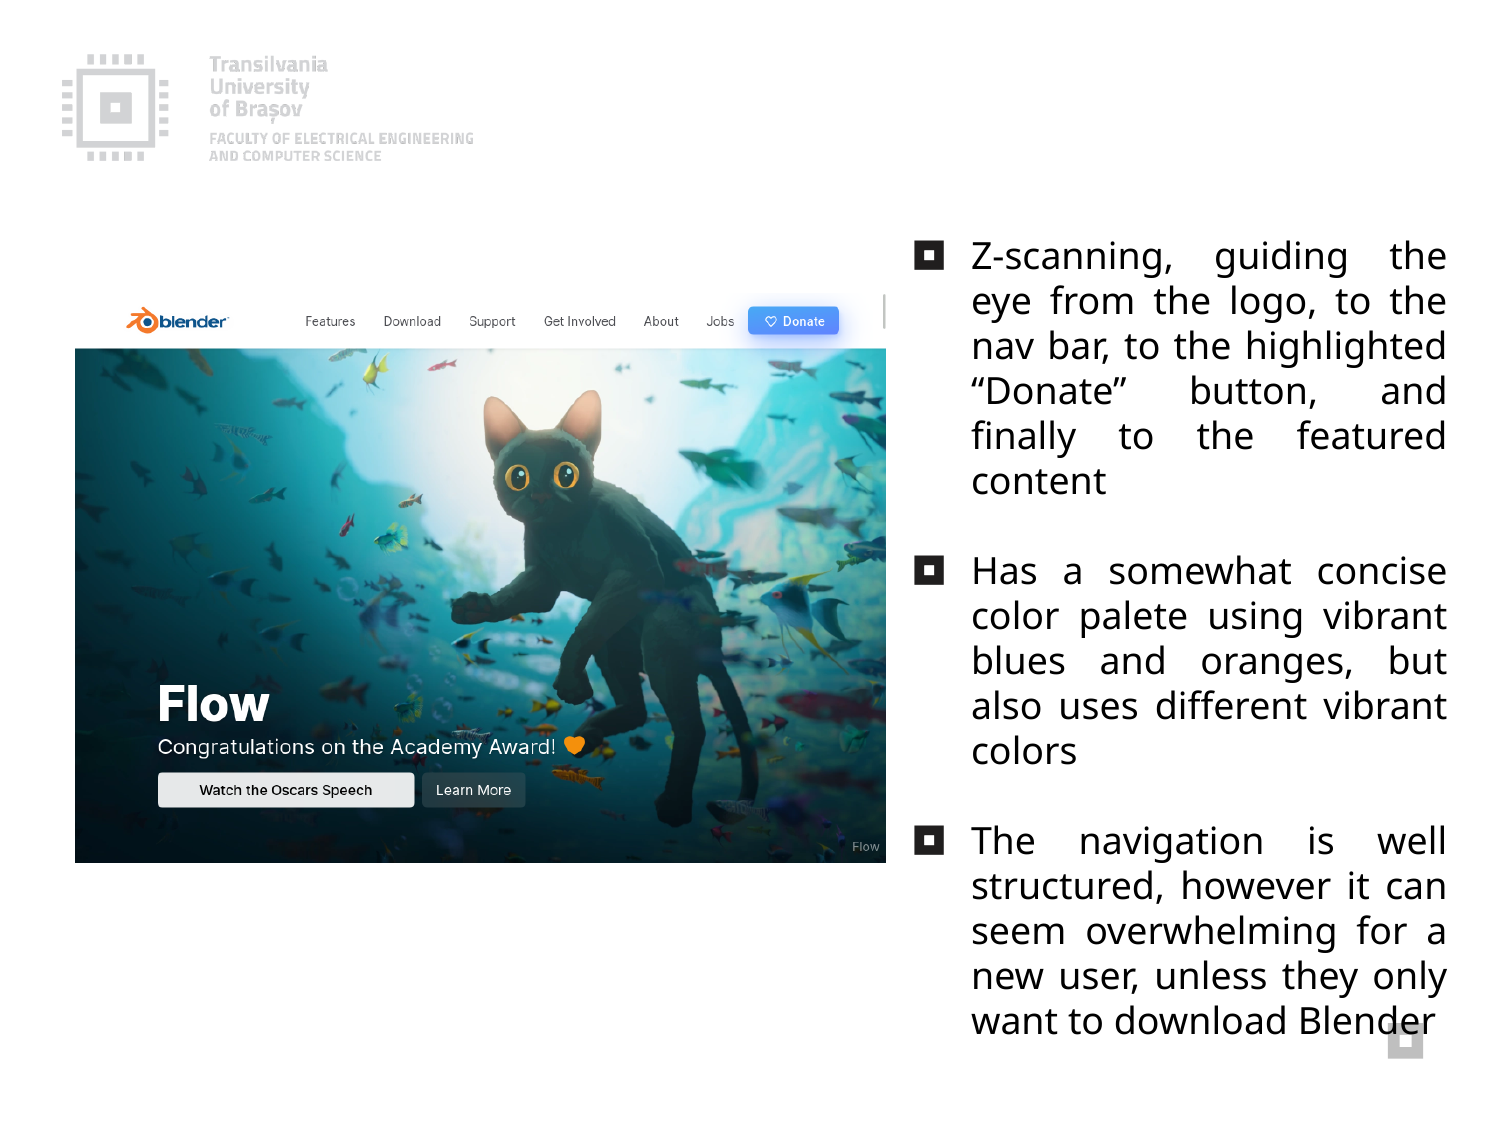

Z-scanning, guiding the eye from the logo, to the nav bar, to the highlighted “Donate” button, and finally to the featured content
Has a somewhat concise color palete using vibrant blues and oranges, but also uses different vibrant colors
The navigation is well structured, however it can seem overwhelming for a new user, unless they only want to download Blender